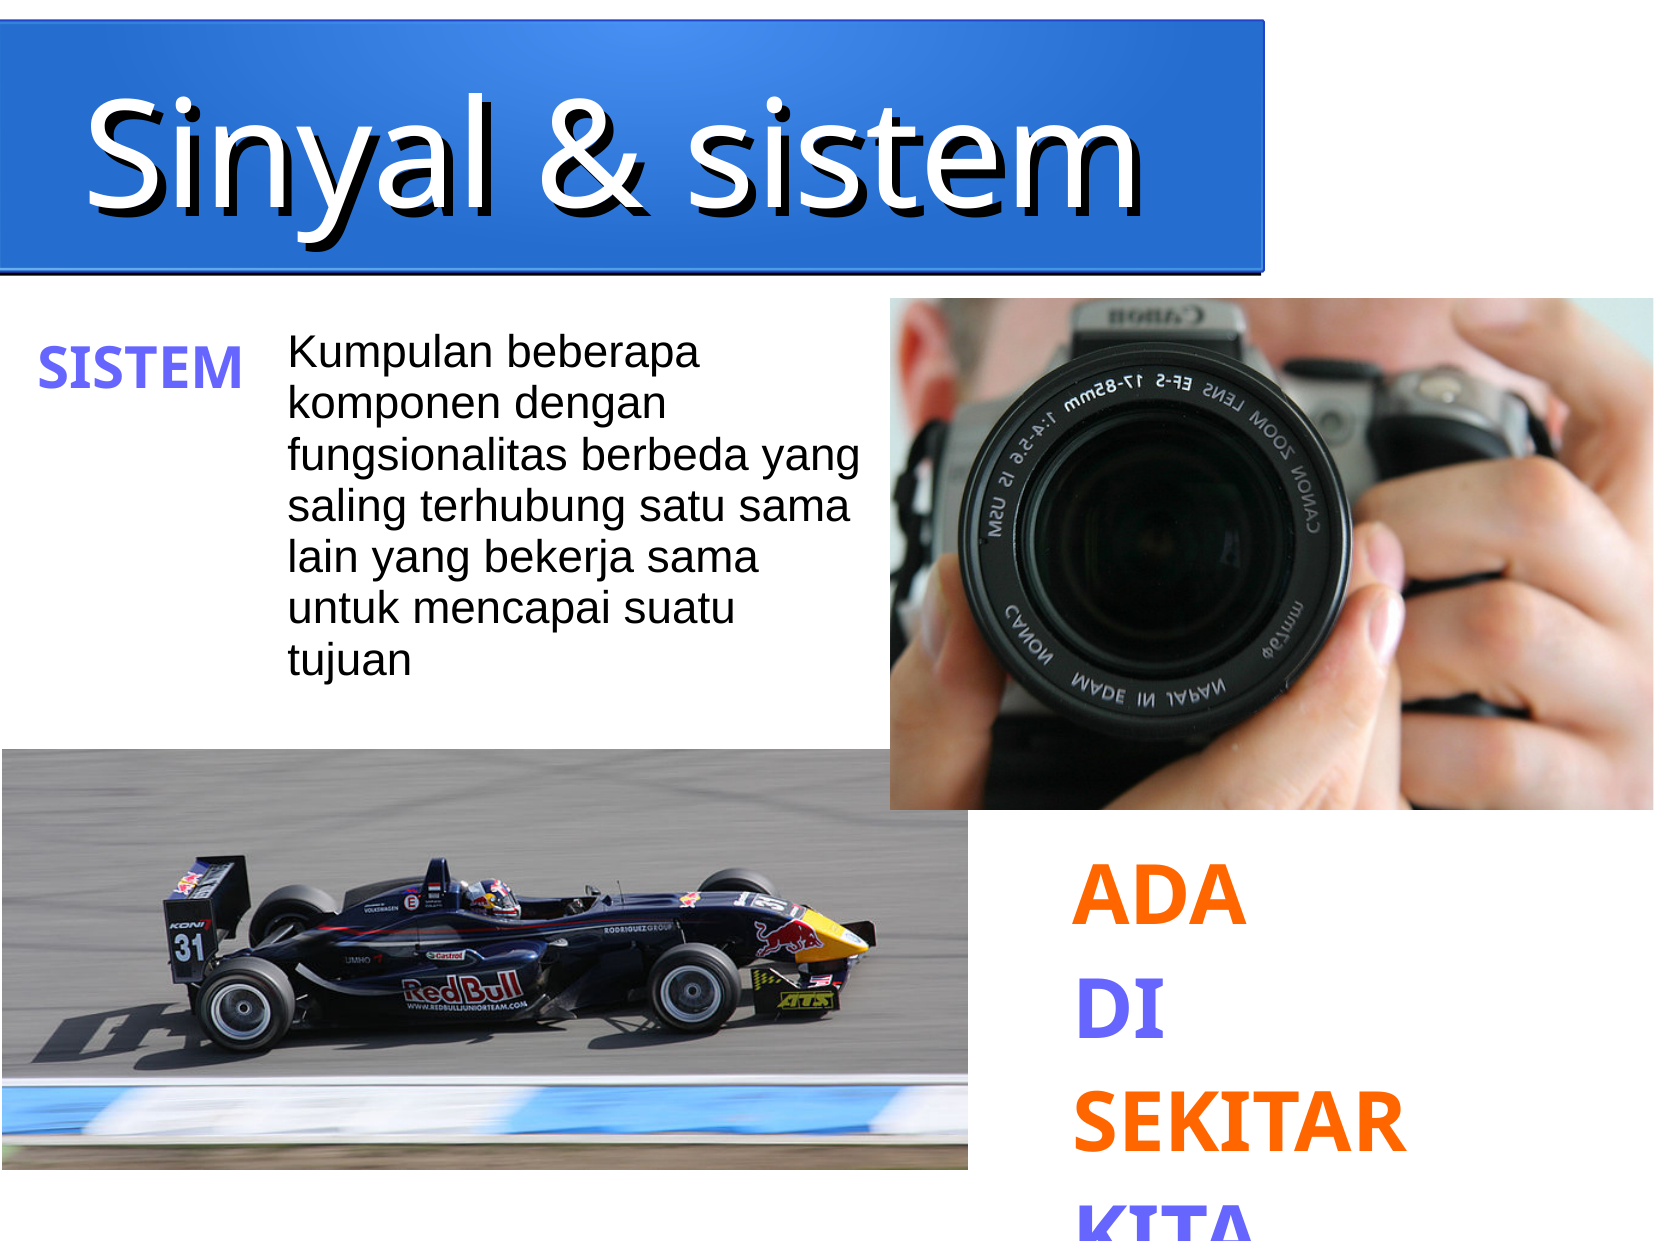

# Sinyal & sistem
SISTEM
Kumpulan beberapa komponen dengan fungsionalitas berbeda yang saling terhubung satu sama lain yang bekerja sama untuk mencapai suatu tujuan
ADA
DI
SEKITAR
KITA